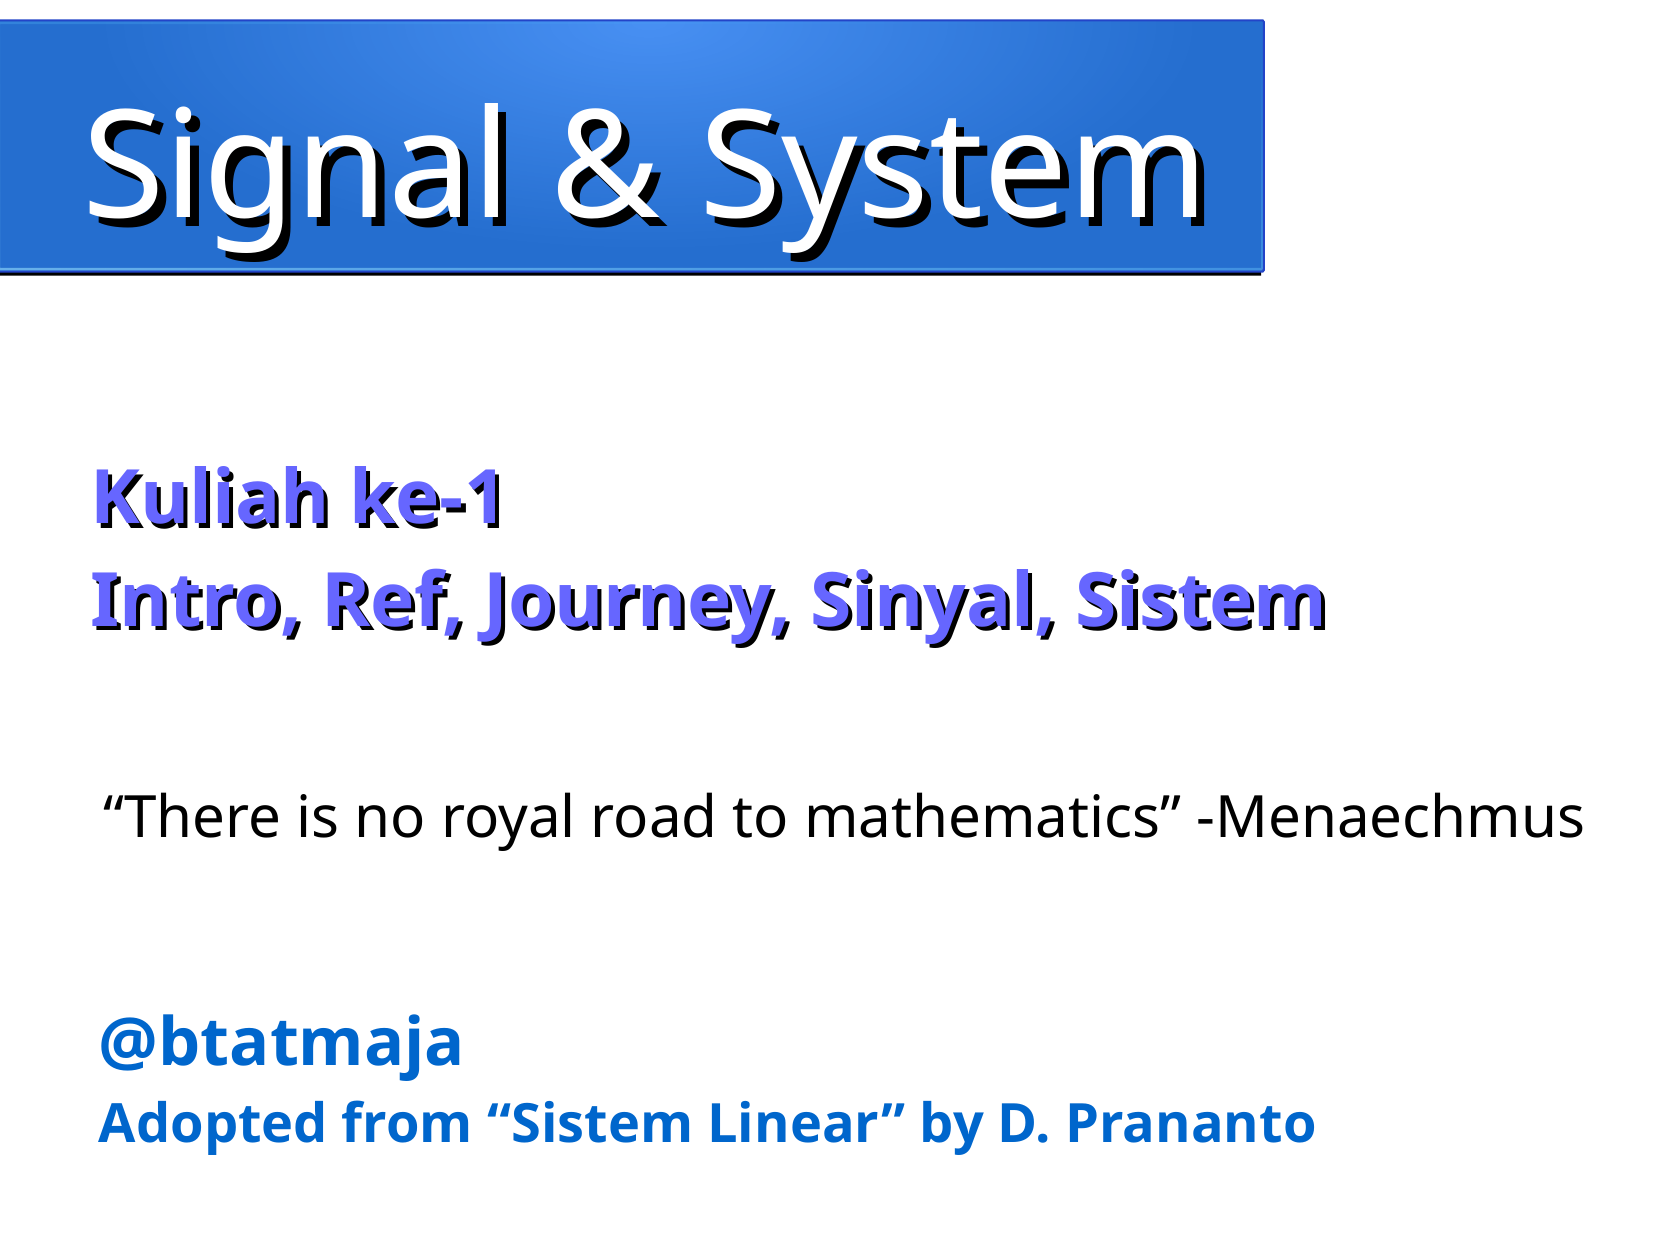

# Signal & System
Kuliah ke-1
Intro, Ref, Journey, Sinyal, Sistem
“There is no royal road to mathematics” -Menaechmus
@btatmaja
Adopted from “Sistem Linear” by D. Prananto